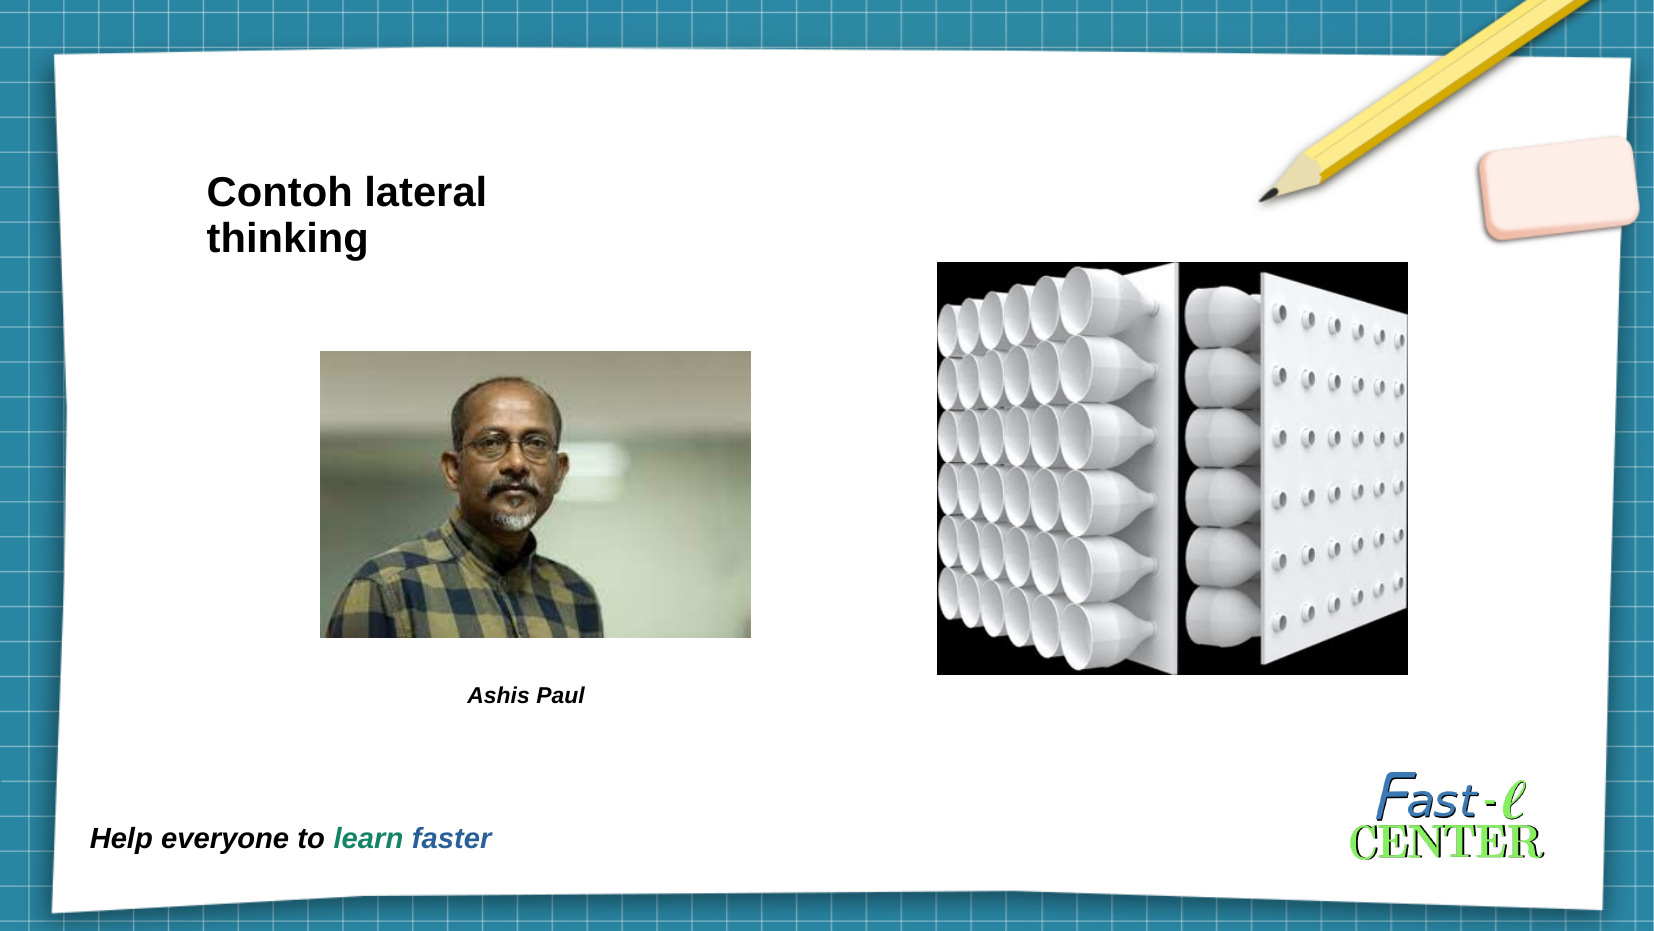

Contoh lateral thinking
Ashis Paul
Help everyone to learn faster